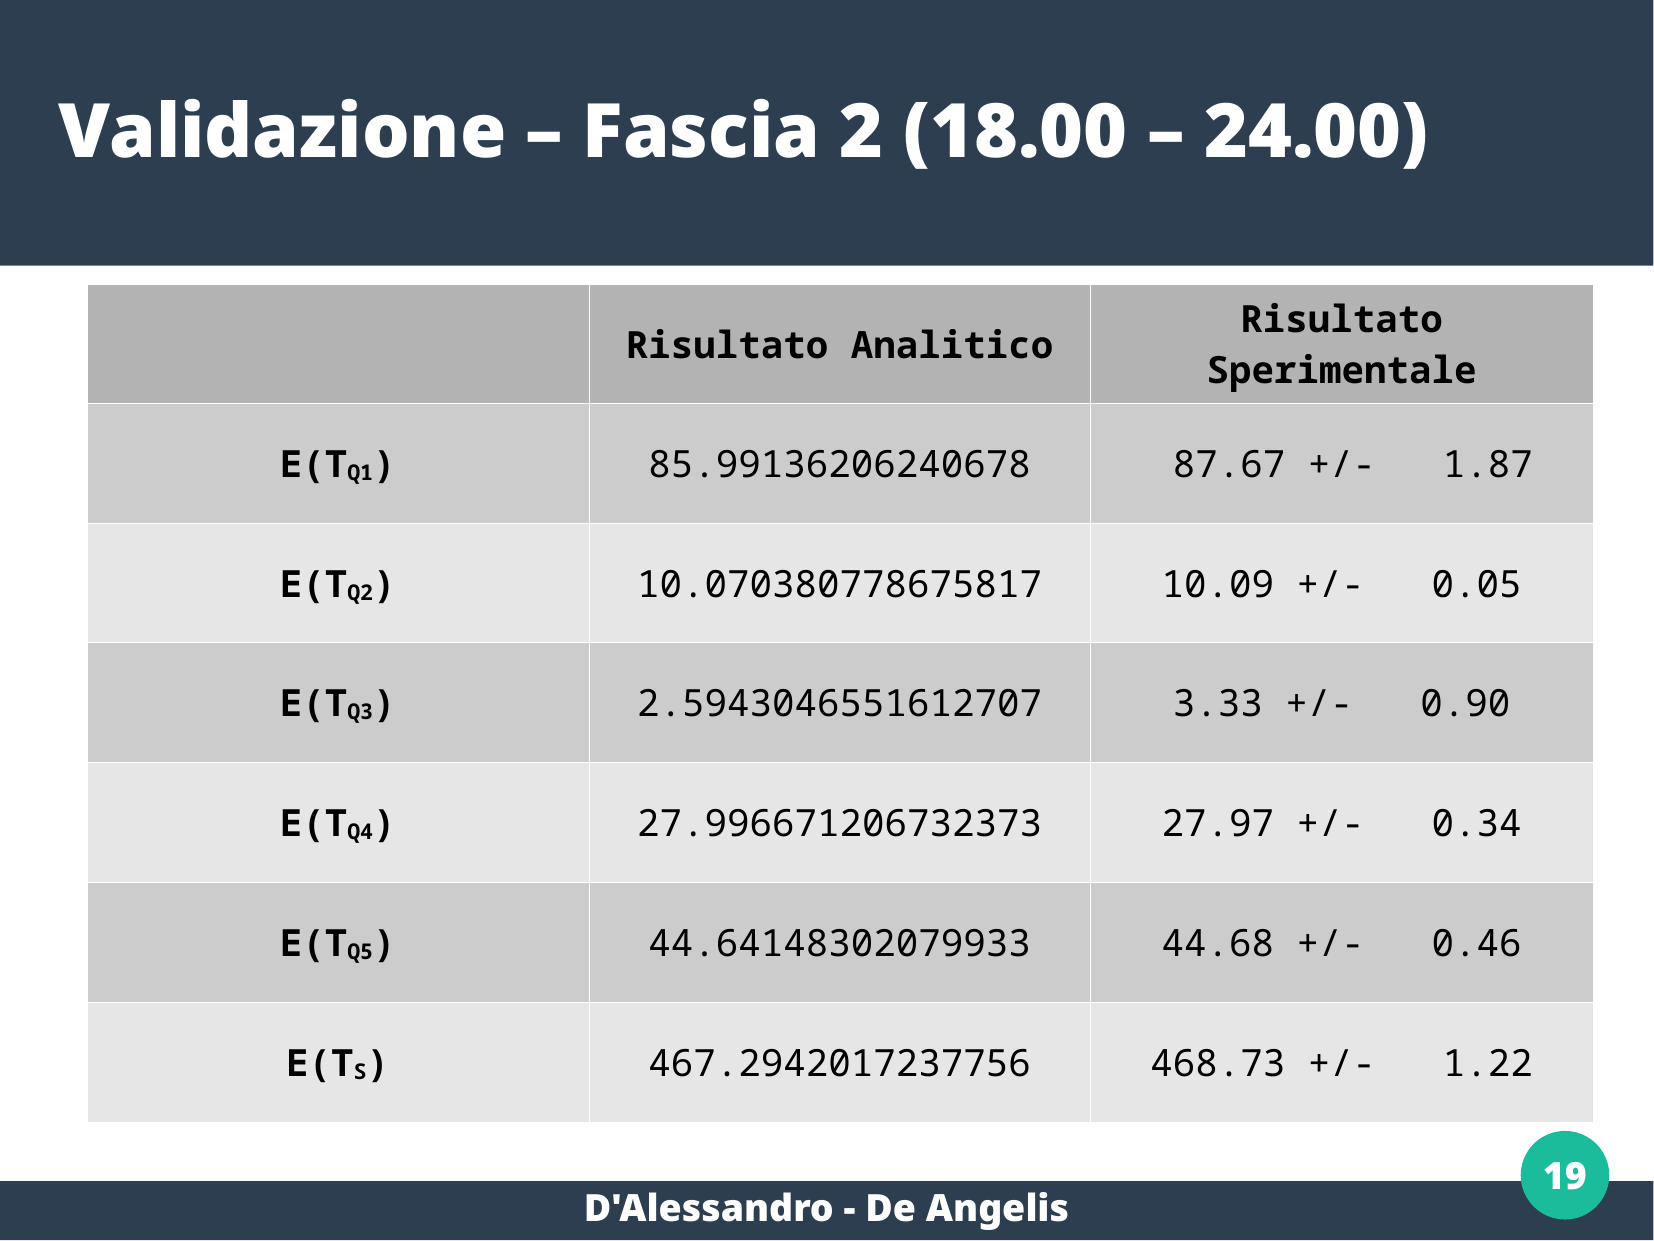

# Validazione – Fascia 2 (18.00 – 24.00)
| | Risultato Analitico | Risultato Sperimentale |
| --- | --- | --- |
| E(TQ1) | 85.99136206240678 | 87.67 +/- 1.87 |
| E(TQ2) | 10.070380778675817 | 10.09 +/- 0.05 |
| E(TQ3) | 2.5943046551612707 | 3.33 +/- 0.90 |
| E(TQ4) | 27.996671206732373 | 27.97 +/- 0.34 |
| E(TQ5) | 44.64148302079933 | 44.68 +/- 0.46 |
| E(TS) | 467.2942017237756 | 468.73 +/- 1.22 |
19
D'Alessandro - De Angelis